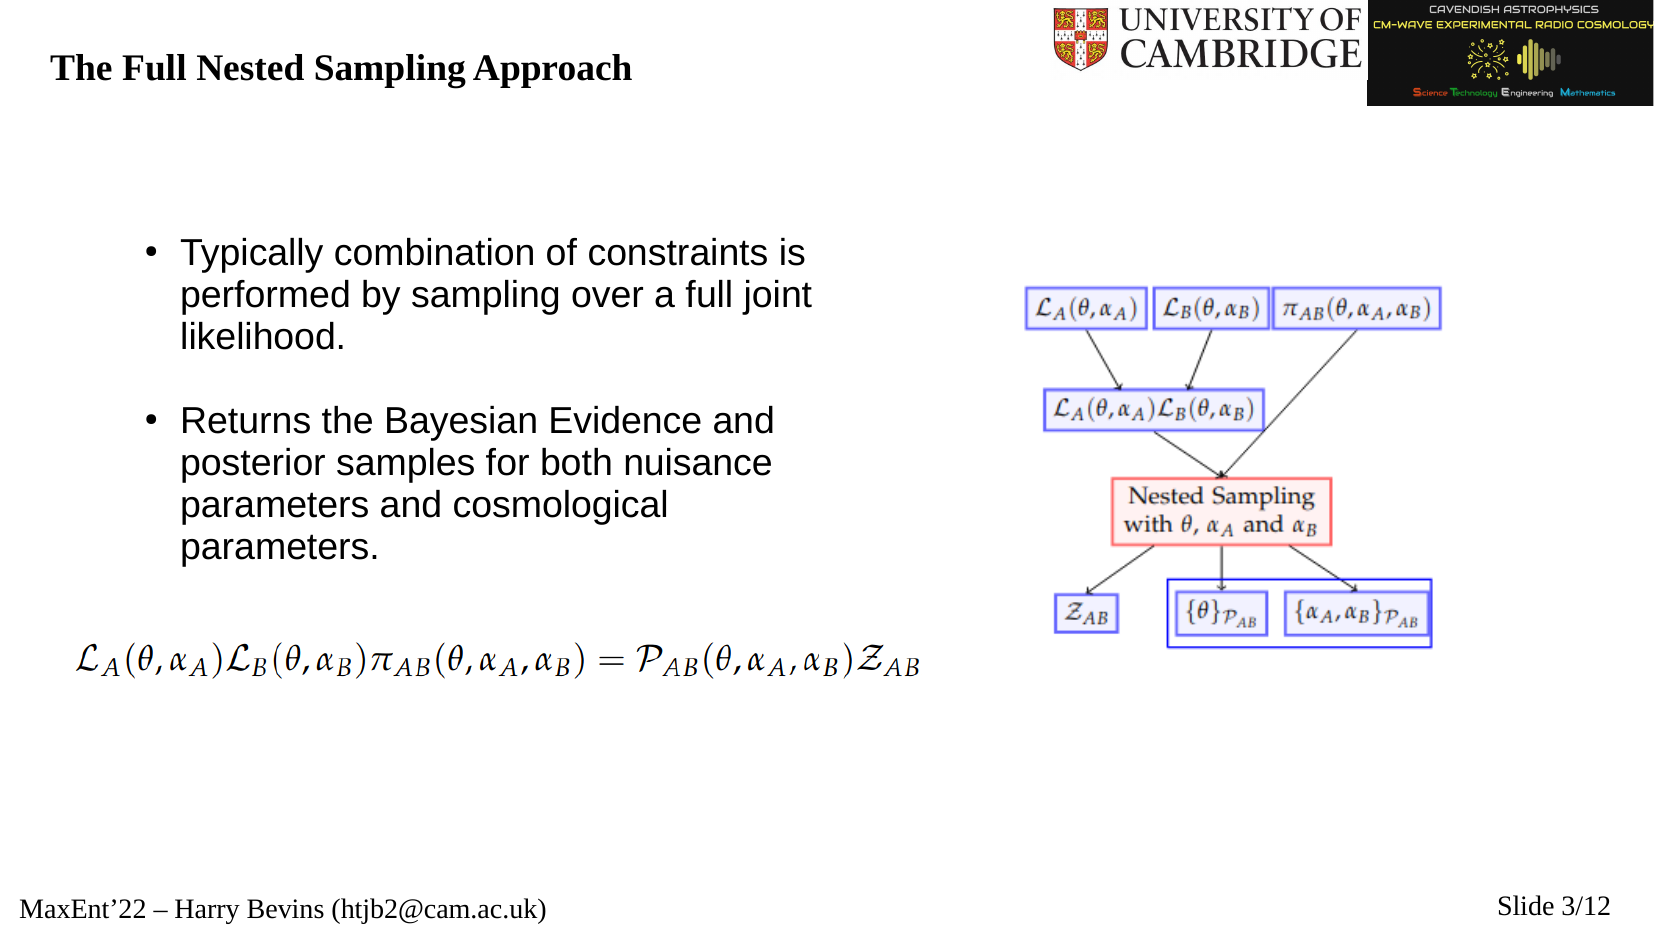

The Full Nested Sampling Approach
Typically combination of constraints is performed by sampling over a full joint likelihood.
Returns the Bayesian Evidence and posterior samples for both nuisance parameters and cosmological parameters.
Slide 3/12
MaxEnt’22 – Harry Bevins (htjb2@cam.ac.uk)